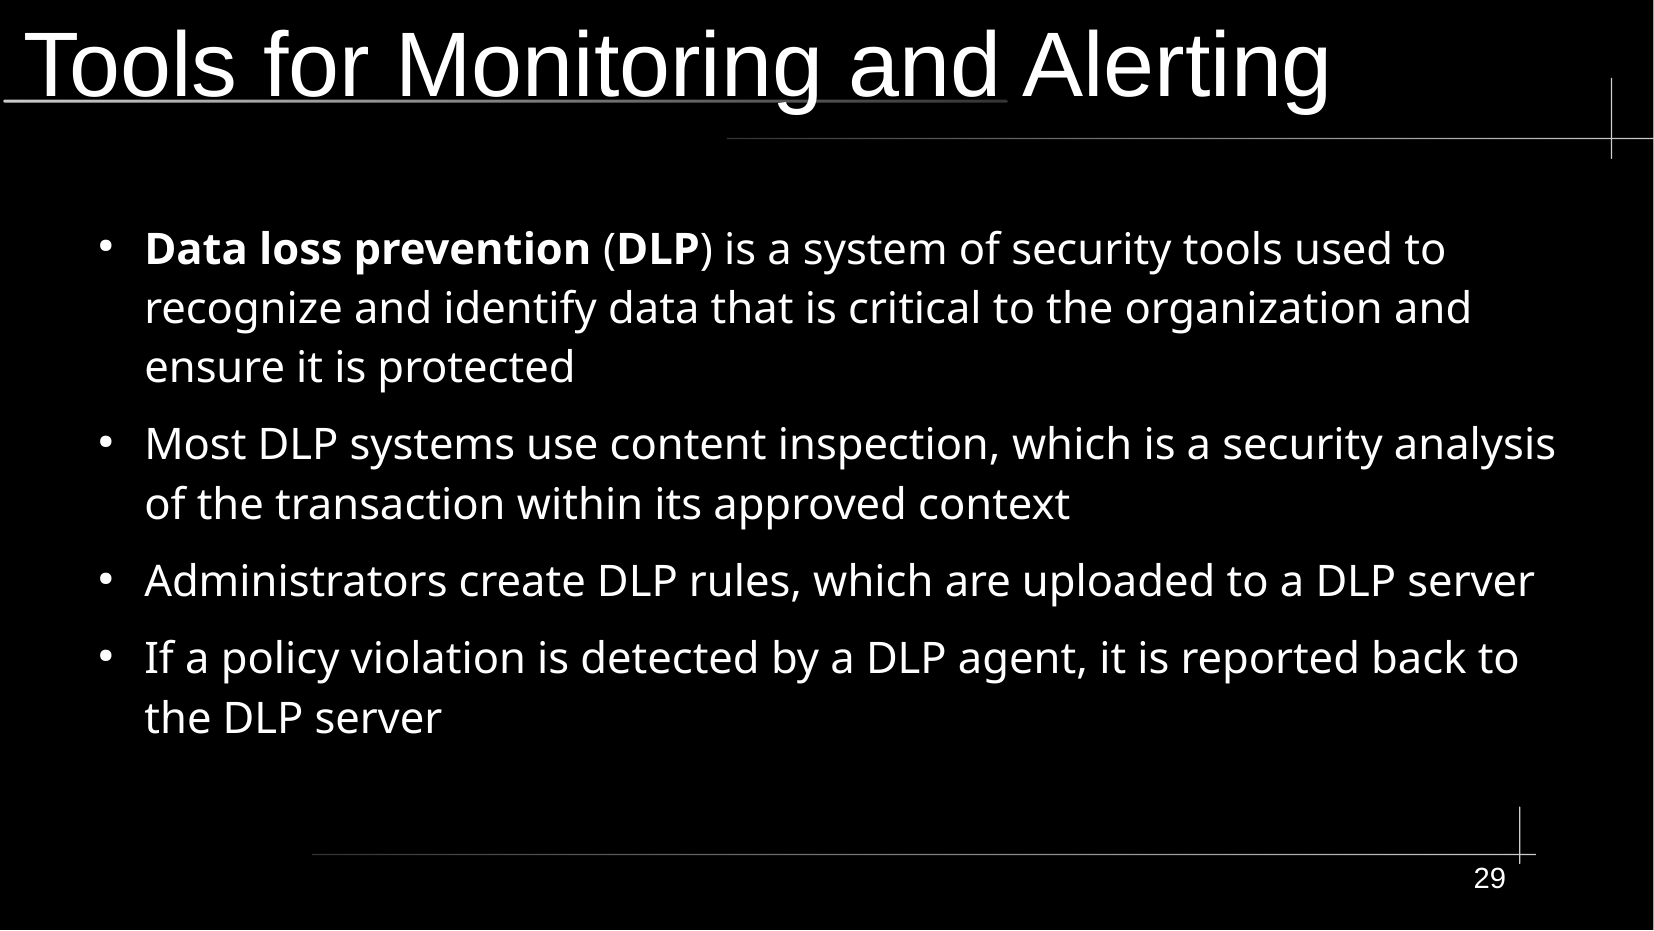

# Tools for Monitoring and Alerting
Data loss prevention (DLP) is a system of security tools used to recognize and identify data that is critical to the organization and ensure it is protected
Most DLP systems use content inspection, which is a security analysis of the transaction within its approved context
Administrators create DLP rules, which are uploaded to a DLP server
If a policy violation is detected by a DLP agent, it is reported back to the DLP server
29